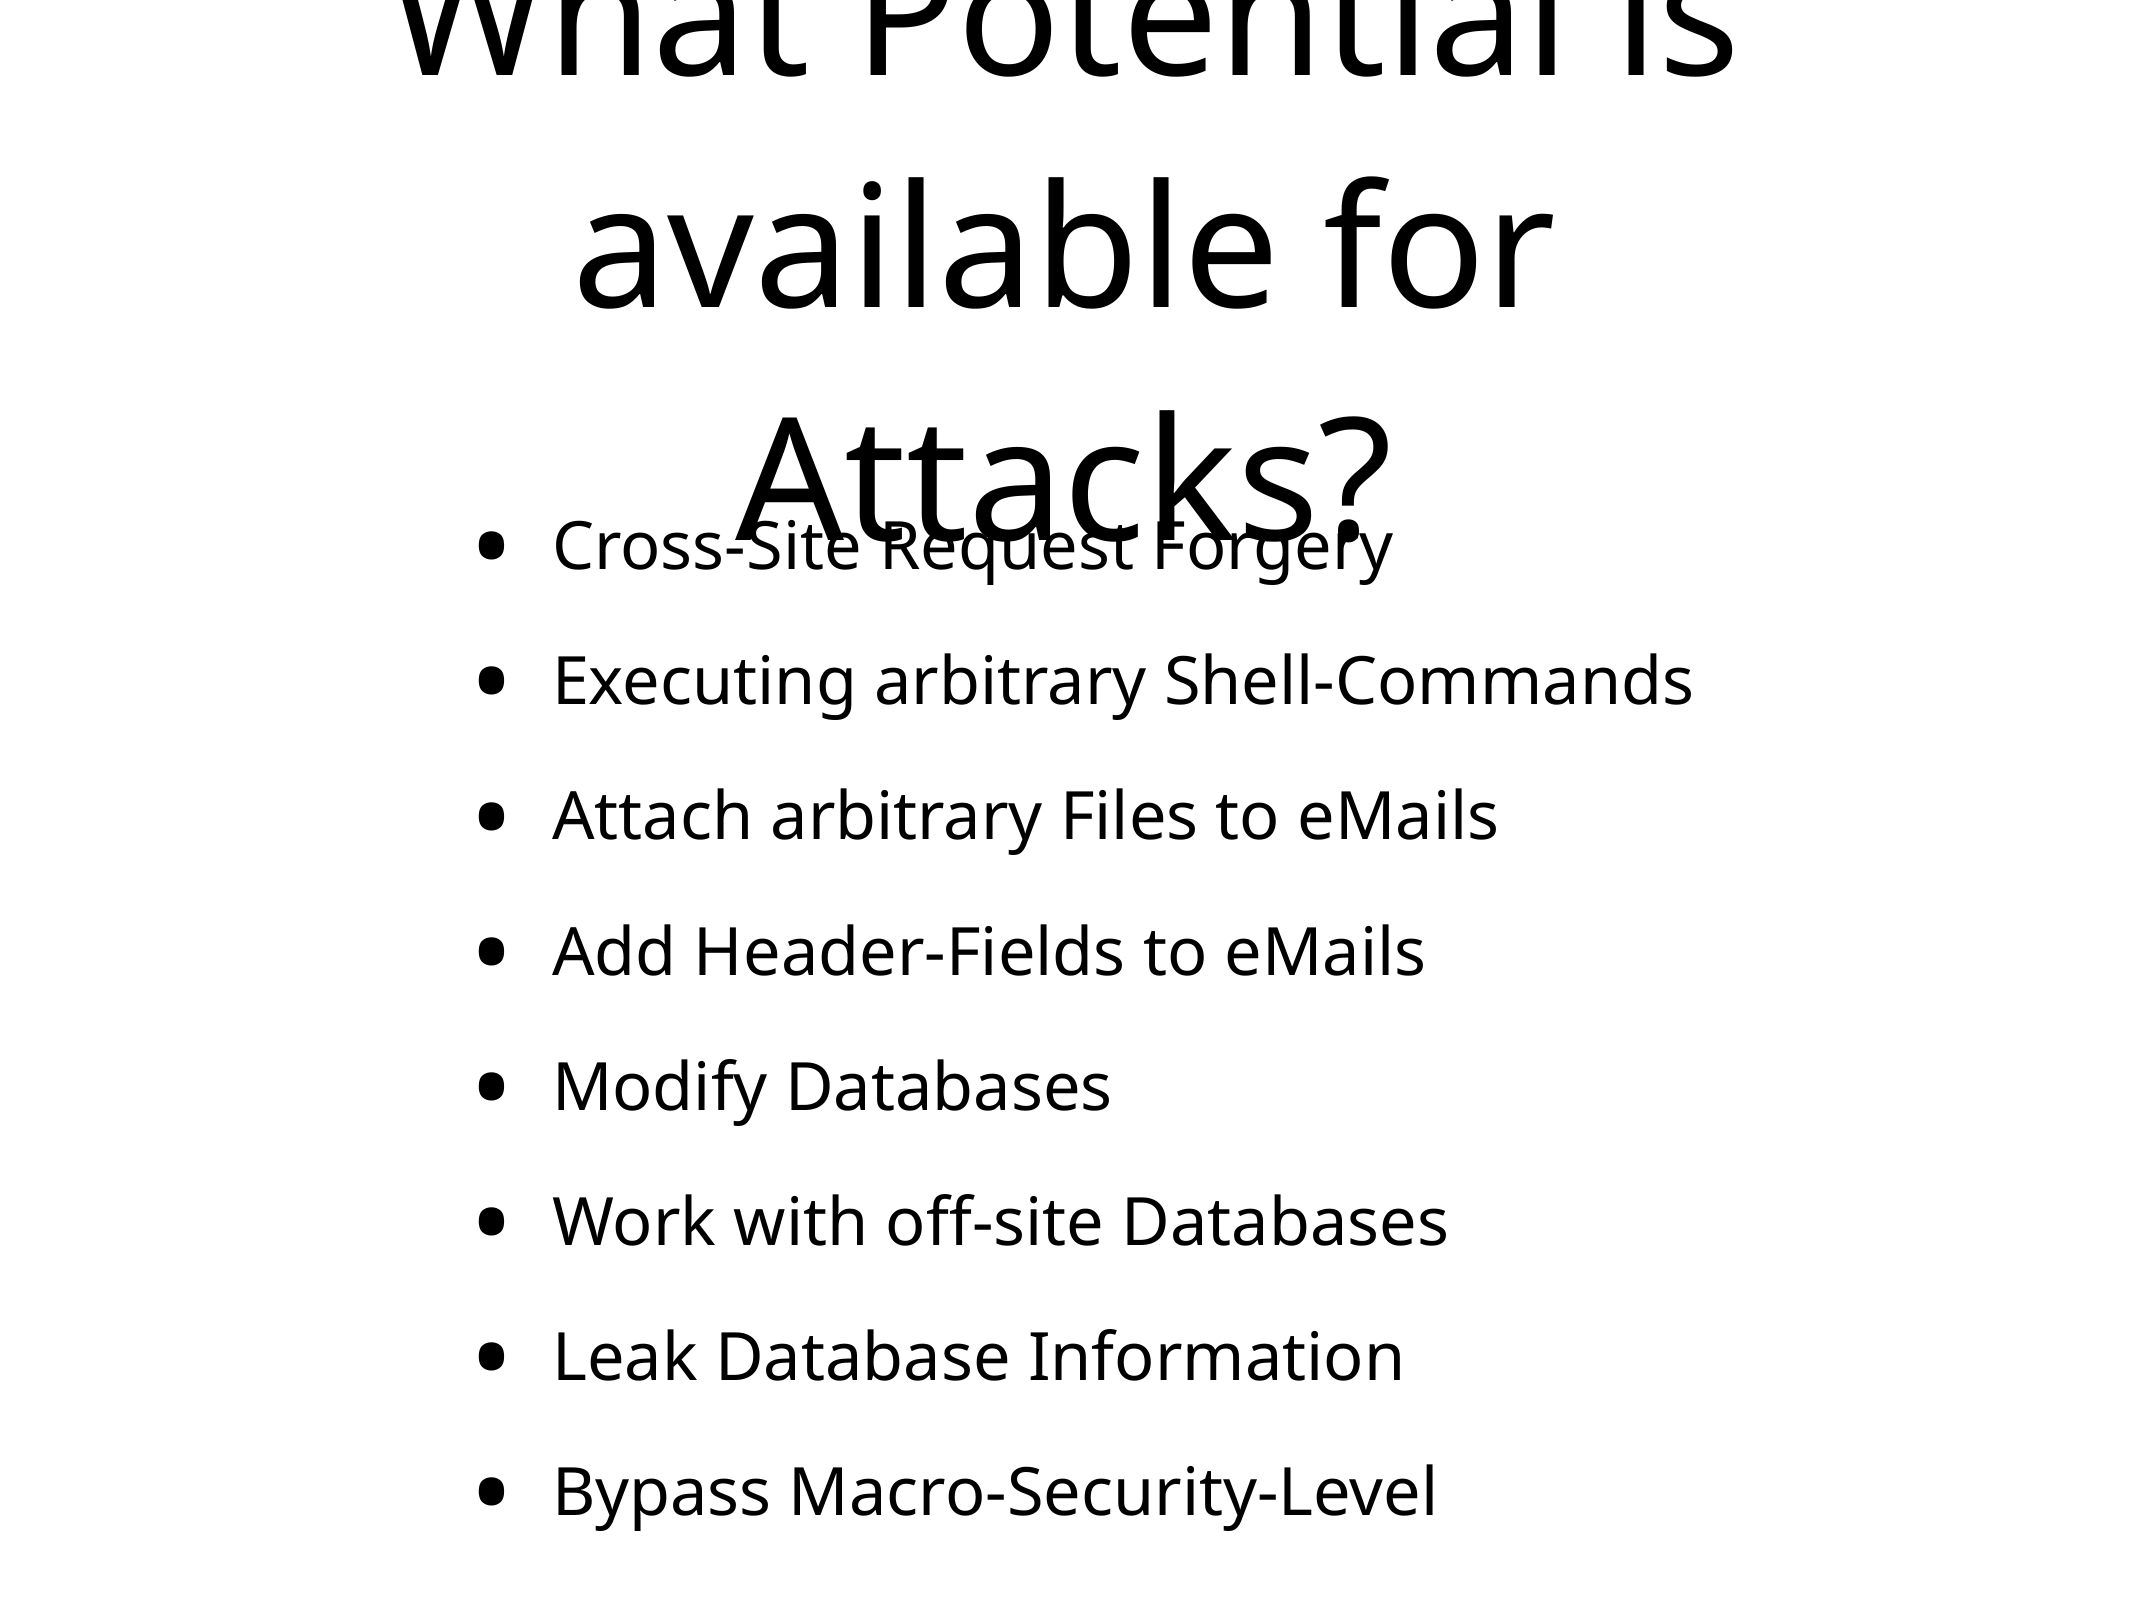

# What Potential is available for Attacks?
Cross-Site Request Forgery
Executing arbitrary Shell-Commands
Attach arbitrary Files to eMails
Add Header-Fields to eMails
Modify Databases
Work with off-site Databases
Leak Database Information
Bypass Macro-Security-Level